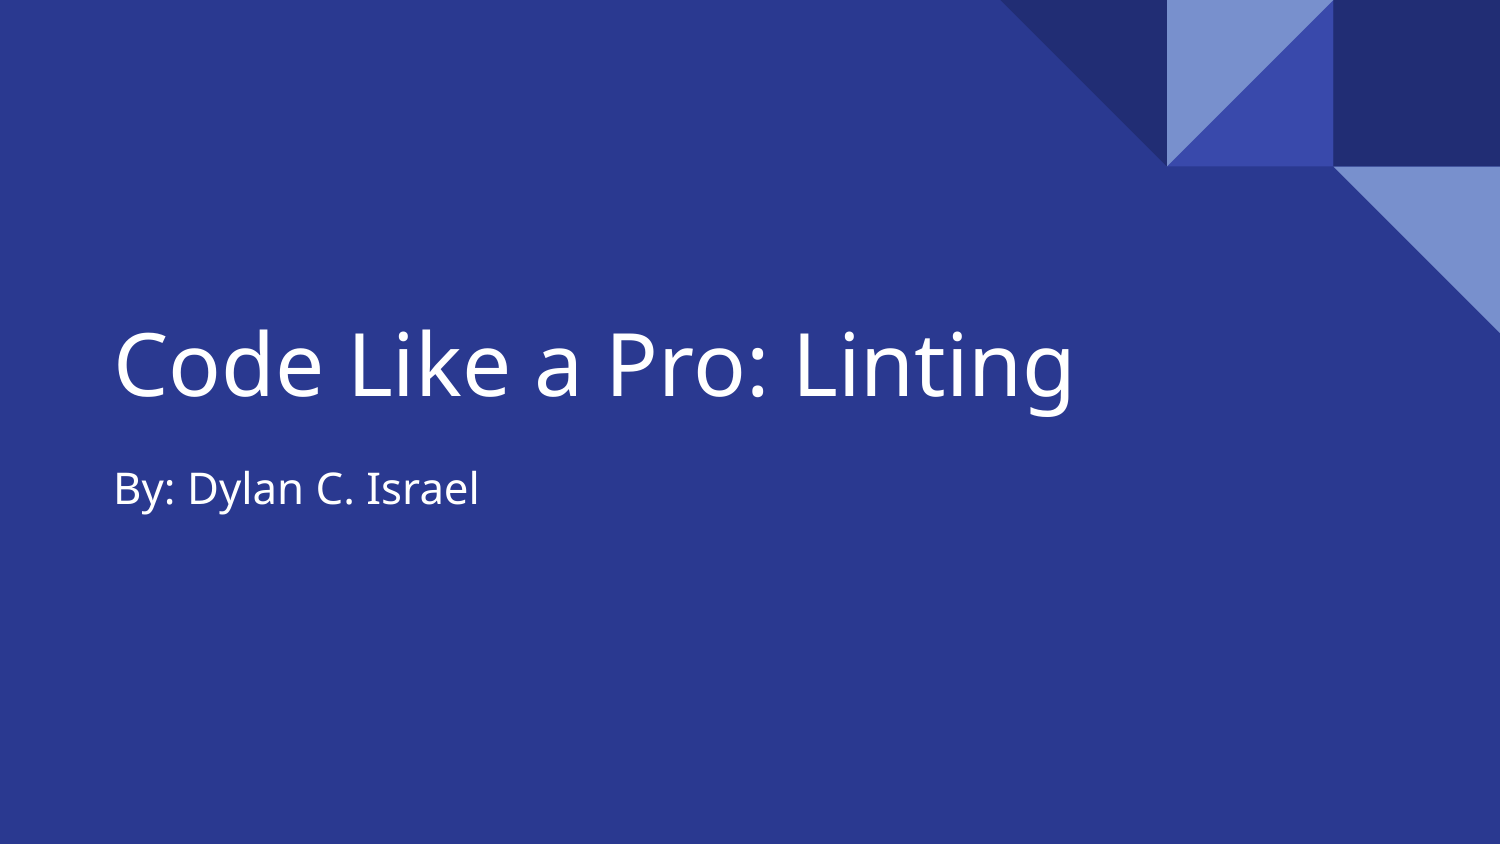

# Code Like a Pro: Linting
By: Dylan C. Israel